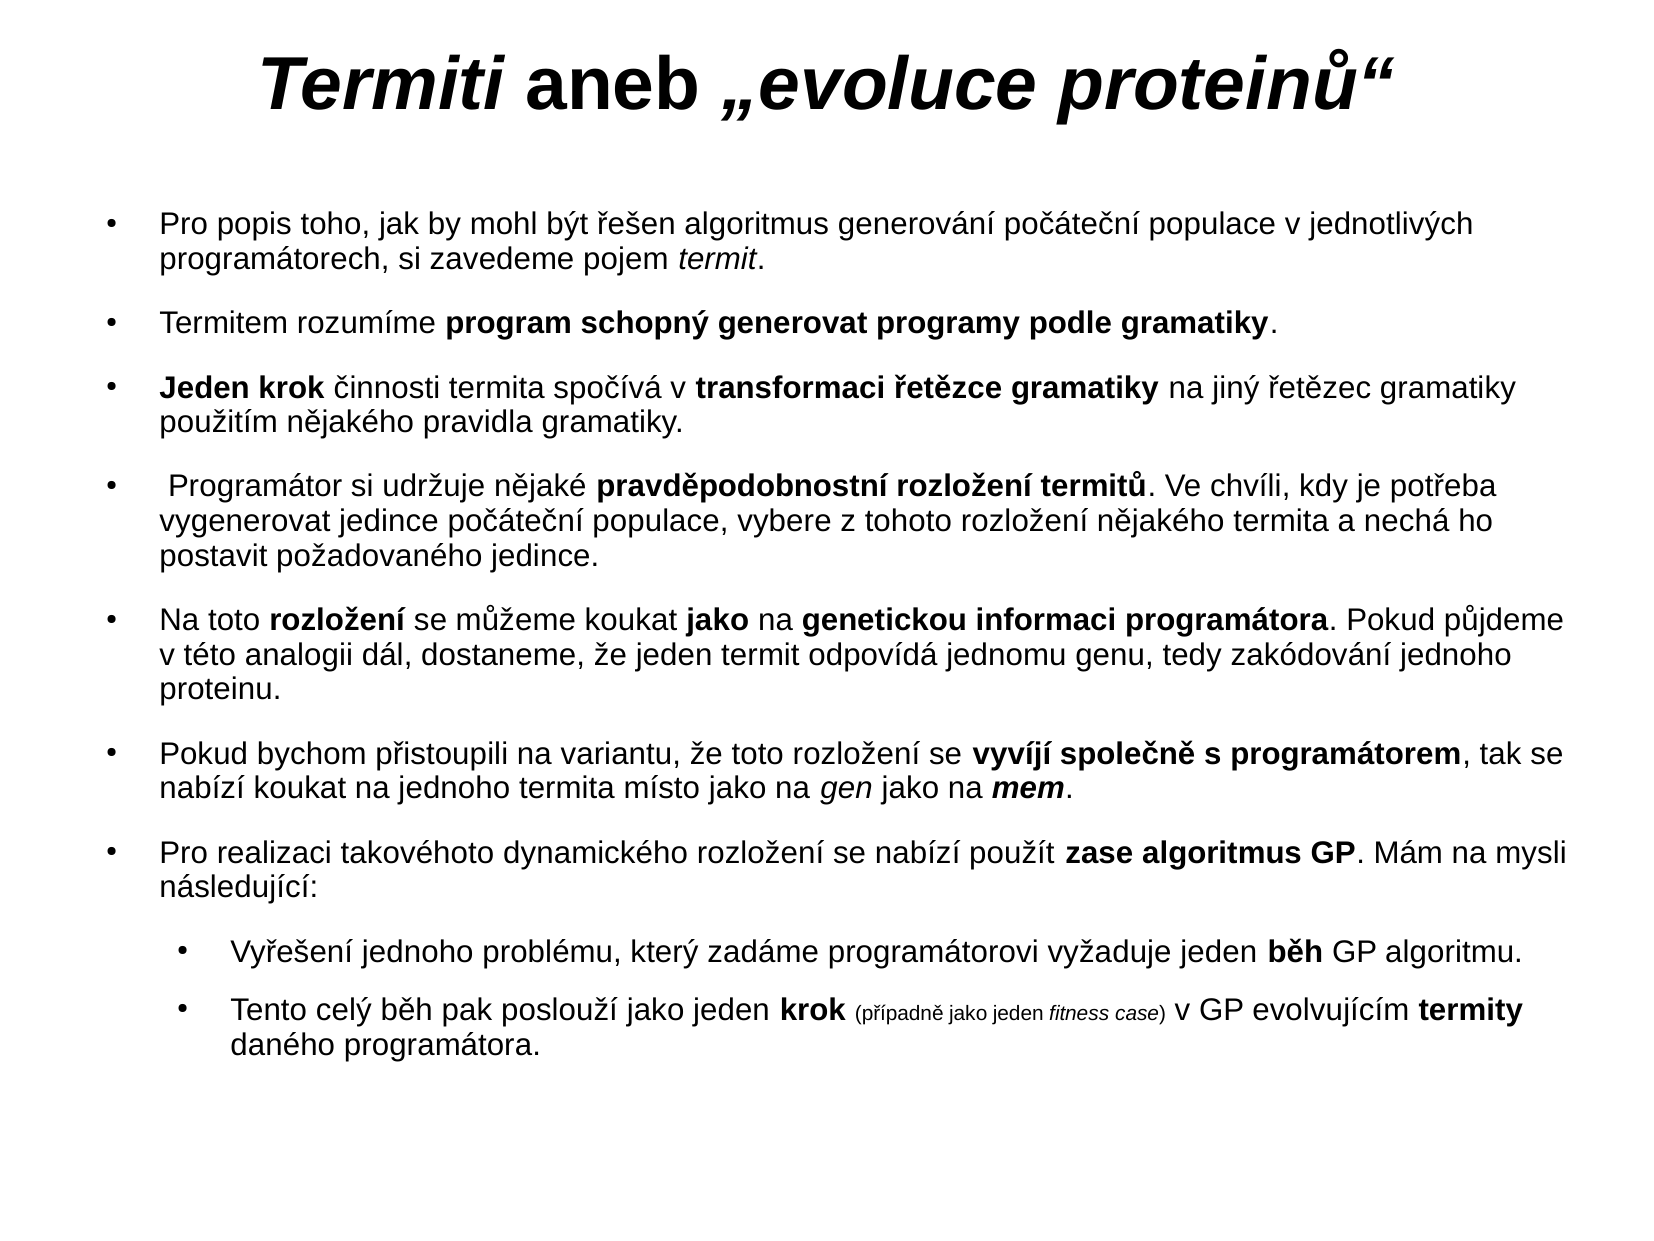

# Termiti aneb „evoluce proteinů“
Pro popis toho, jak by mohl být řešen algoritmus generování počáteční populace v jednotlivých programátorech, si zavedeme pojem termit.
Termitem rozumíme program schopný generovat programy podle gramatiky.
Jeden krok činnosti termita spočívá v transformaci řetězce gramatiky na jiný řetězec gramatiky použitím nějakého pravidla gramatiky.
 Programátor si udržuje nějaké pravděpodobnostní rozložení termitů. Ve chvíli, kdy je potřeba vygenerovat jedince počáteční populace, vybere z tohoto rozložení nějakého termita a nechá ho postavit požadovaného jedince.
Na toto rozložení se můžeme koukat jako na genetickou informaci programátora. Pokud půjdeme v této analogii dál, dostaneme, že jeden termit odpovídá jednomu genu, tedy zakódování jednoho proteinu.
Pokud bychom přistoupili na variantu, že toto rozložení se vyvíjí společně s programátorem, tak se nabízí koukat na jednoho termita místo jako na gen jako na mem.
Pro realizaci takovéhoto dynamického rozložení se nabízí použít zase algoritmus GP. Mám na mysli následující:
Vyřešení jednoho problému, který zadáme programátorovi vyžaduje jeden běh GP algoritmu.
Tento celý běh pak poslouží jako jeden krok (případně jako jeden fitness case) v GP evolvujícím termity daného programátora.